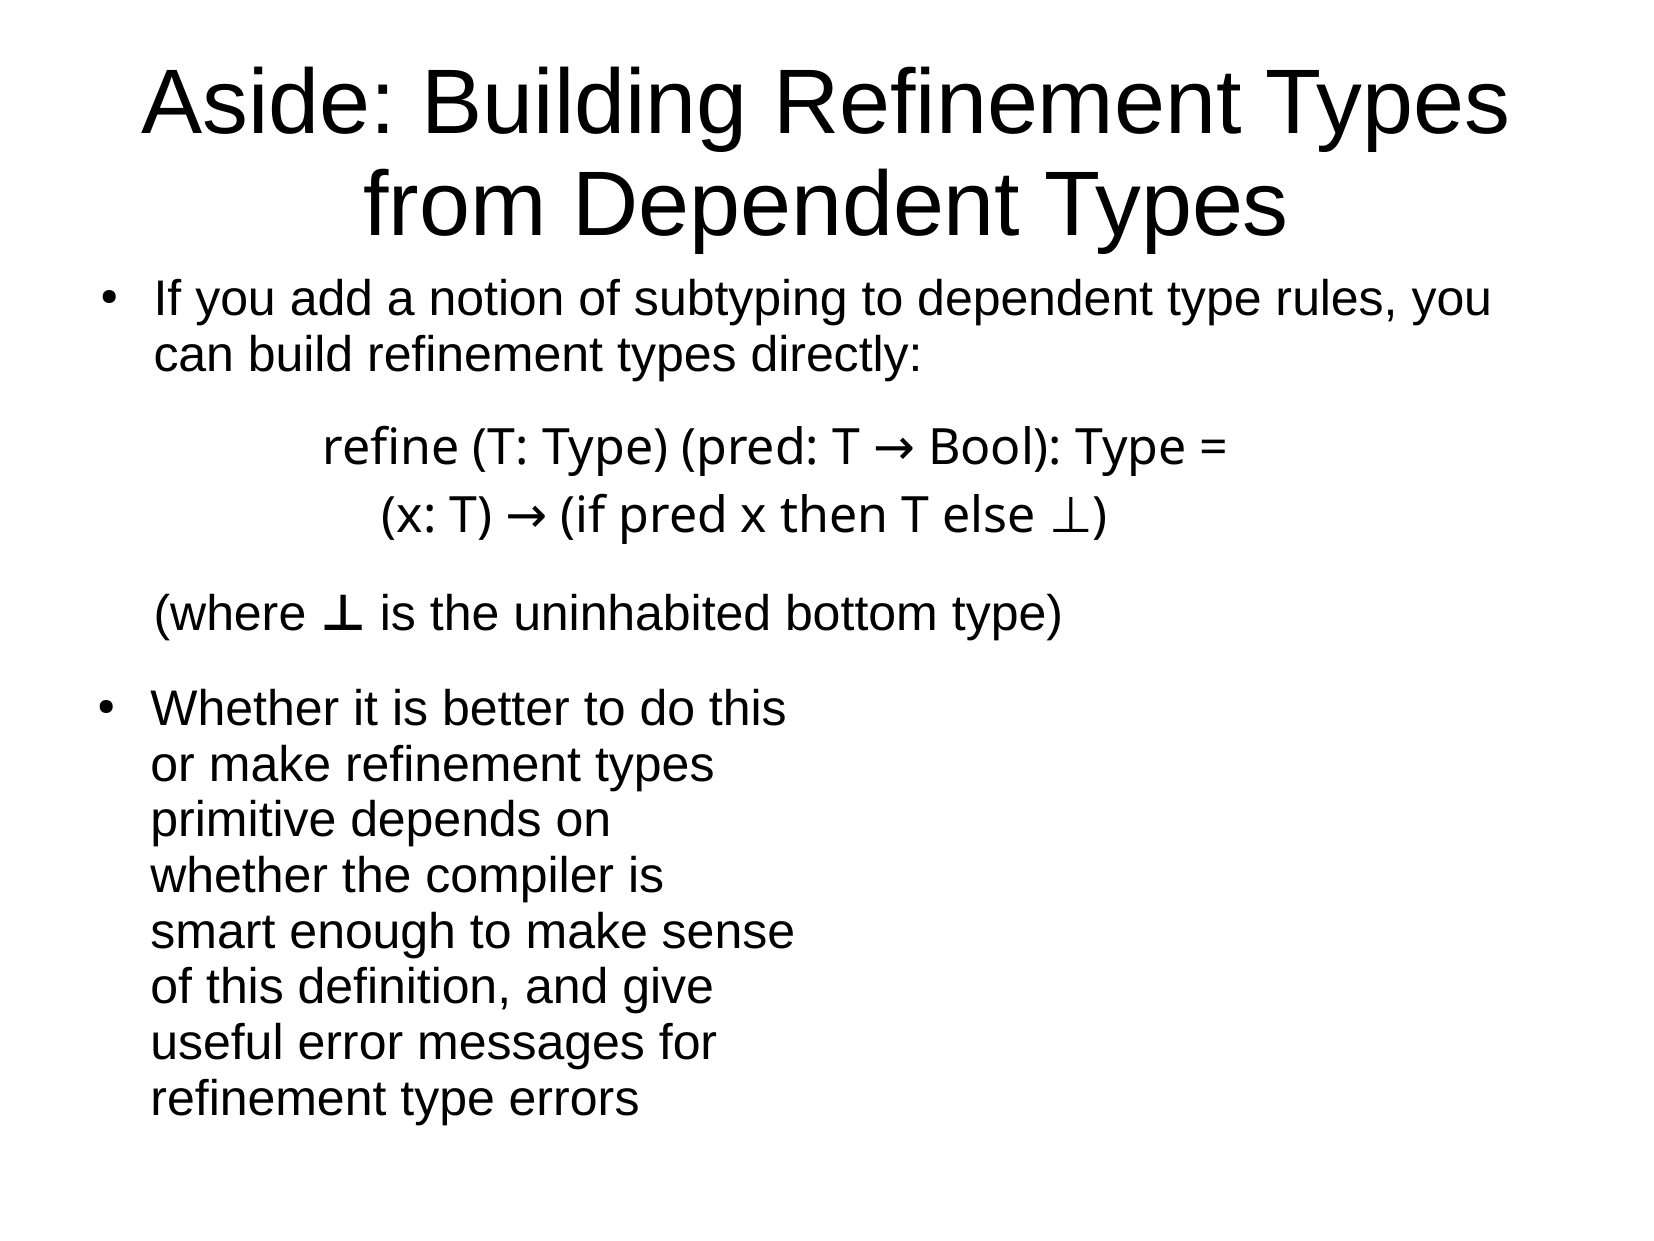

# Aside: Building Refinement Types from Dependent Types
If you add a notion of subtyping to dependent type rules, you can build refinement types directly:
 refine (T: Type) (pred: T → Bool): Type =
 (x: T) → (if pred x then T else ⊥)
(where ⊥ is the uninhabited bottom type)
Whether it is better to do this or make refinement types primitive depends on whether the compiler is smart enough to make sense of this definition, and give useful error messages for refinement type errors